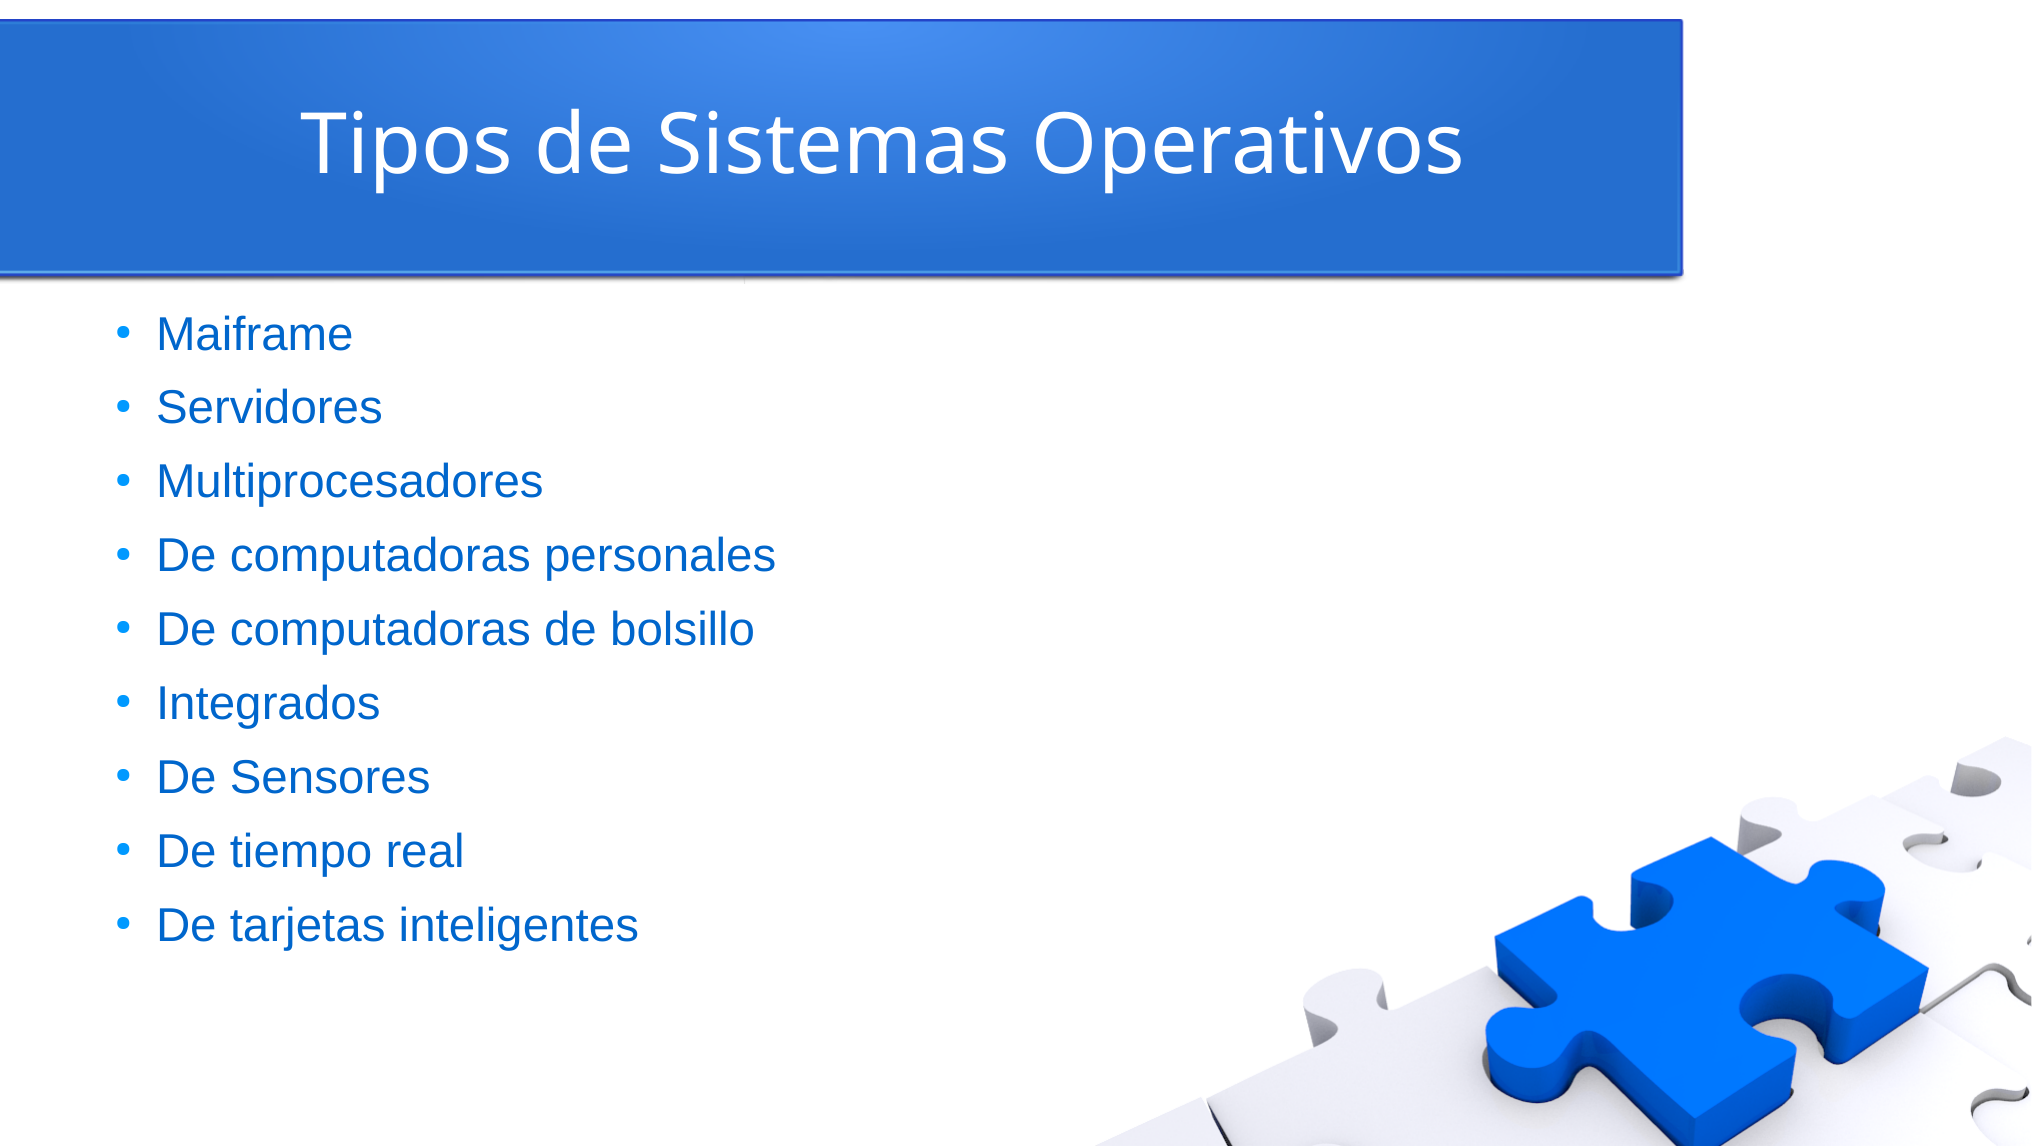

# Tipos de Sistemas Operativos
Maiframe
Servidores
Multiprocesadores
De computadoras personales
De computadoras de bolsillo
Integrados
De Sensores
De tiempo real
De tarjetas inteligentes